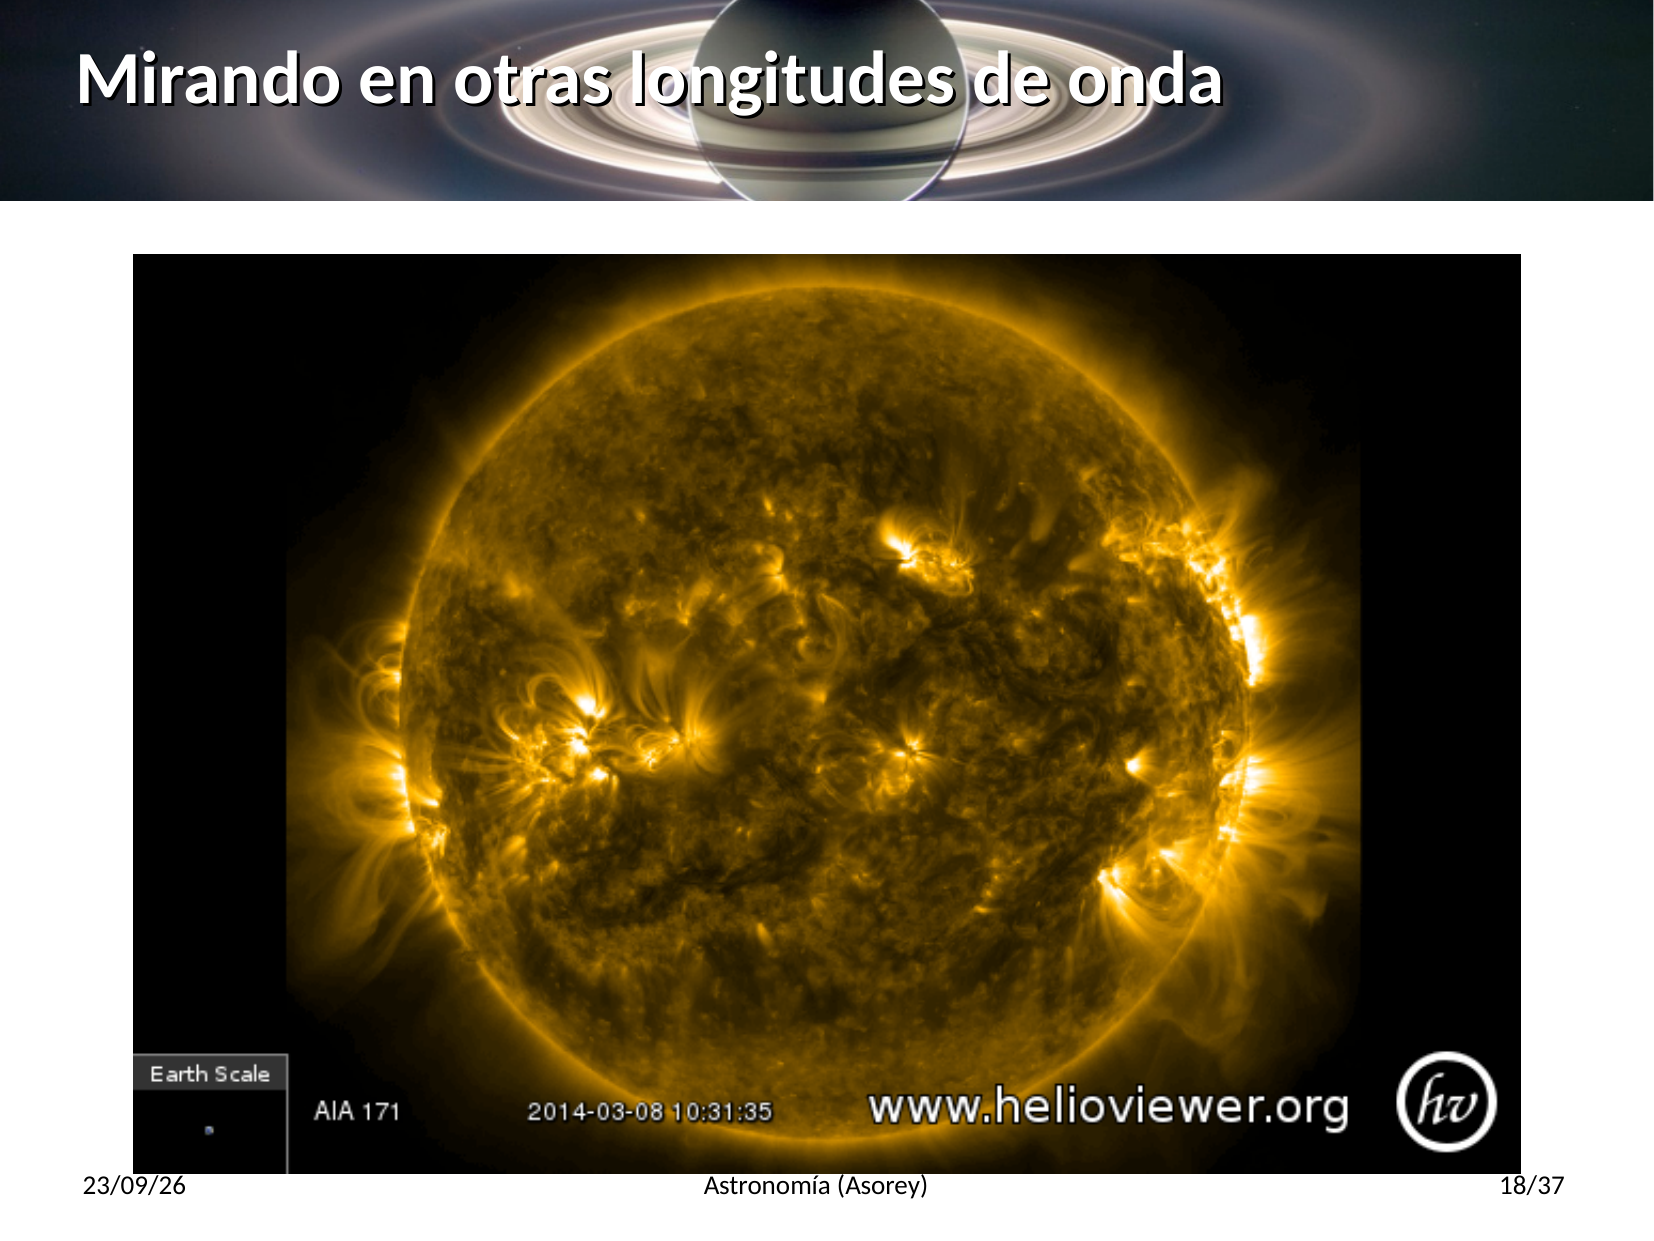

# Mirando en otras longitudes de onda
Astronomía (Asorey)
18